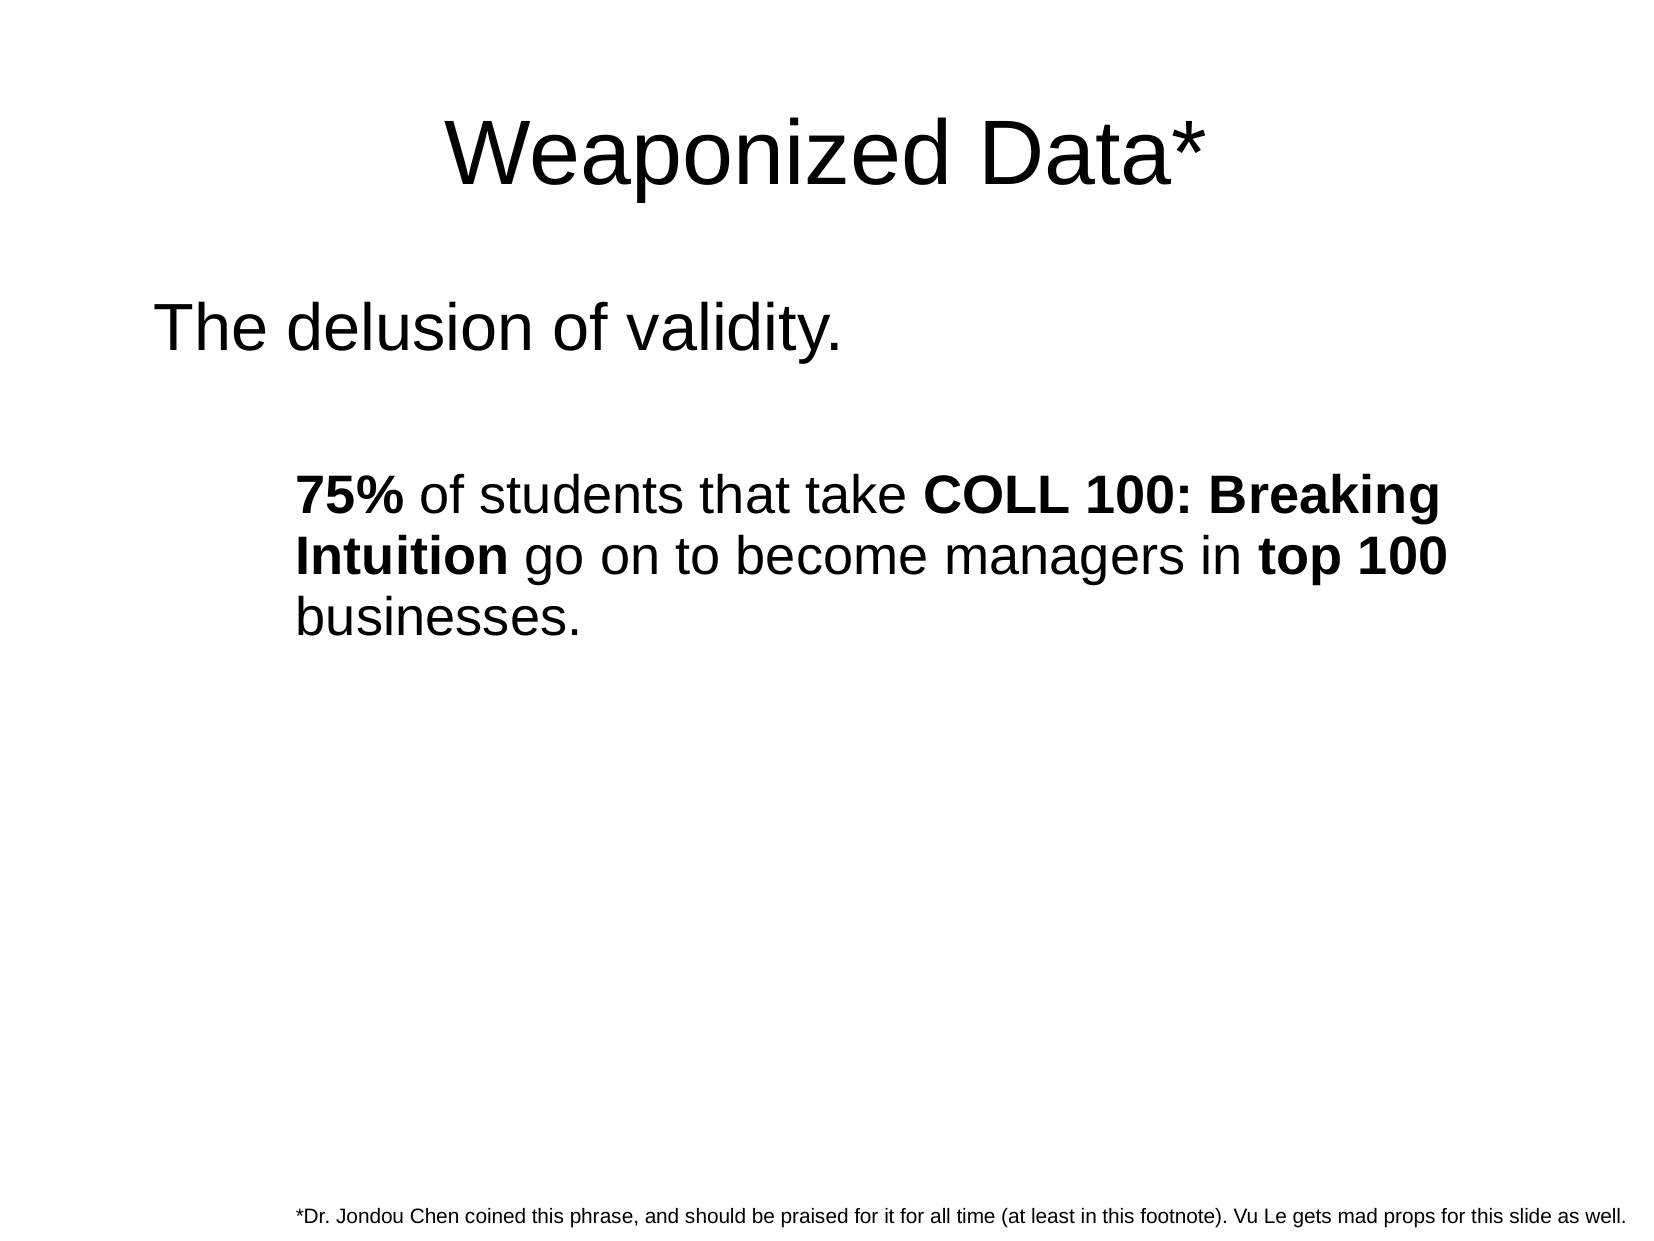

# Weaponized Data*
The delusion of validity.
75% of students that take COLL 100: Breaking Intuition go on to become managers in top 100 businesses.
*Dr. Jondou Chen coined this phrase, and should be praised for it for all time (at least in this footnote). Vu Le gets mad props for this slide as well.